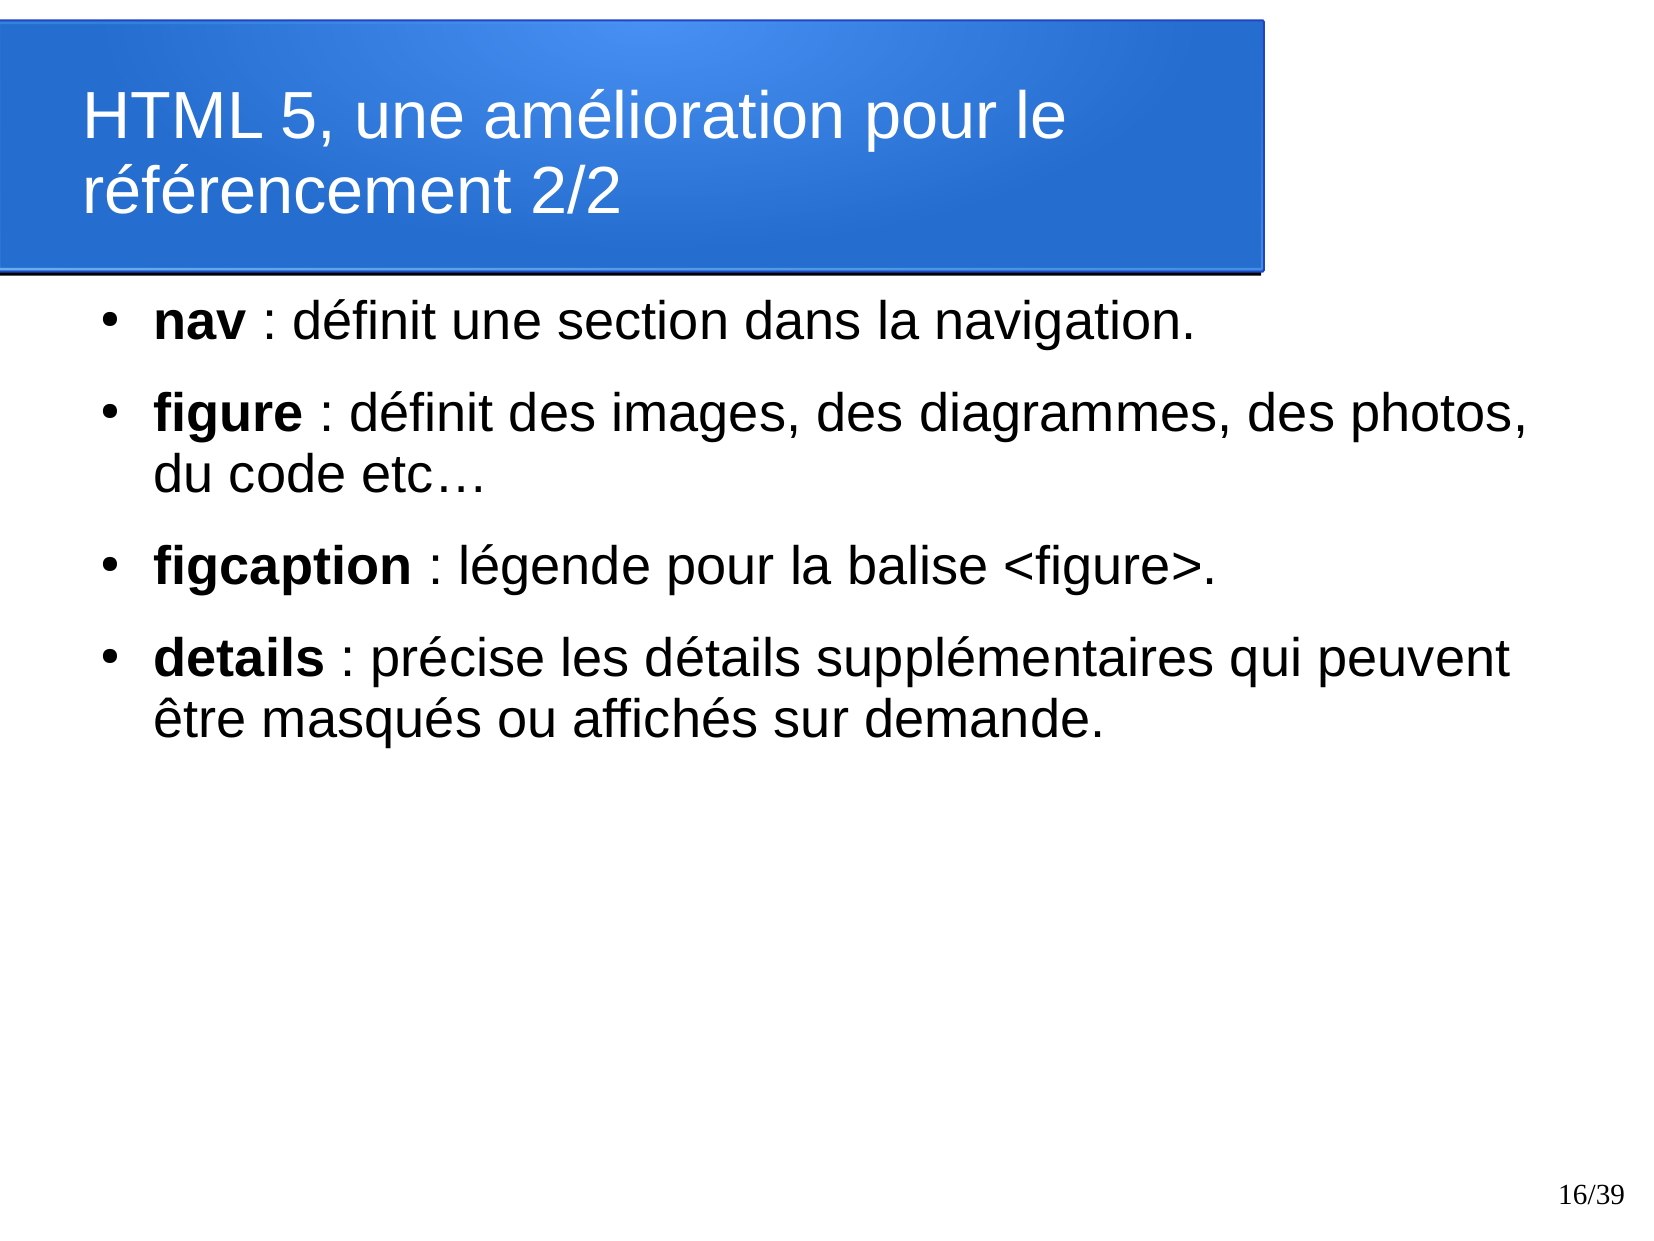

# HTML 5, une amélioration pour le référencement 2/2
nav : définit une section dans la navigation.
figure : définit des images, des diagrammes, des photos, du code etc…
figcaption : légende pour la balise <figure>.
details : précise les détails supplémentaires qui peuvent être masqués ou affichés sur demande.